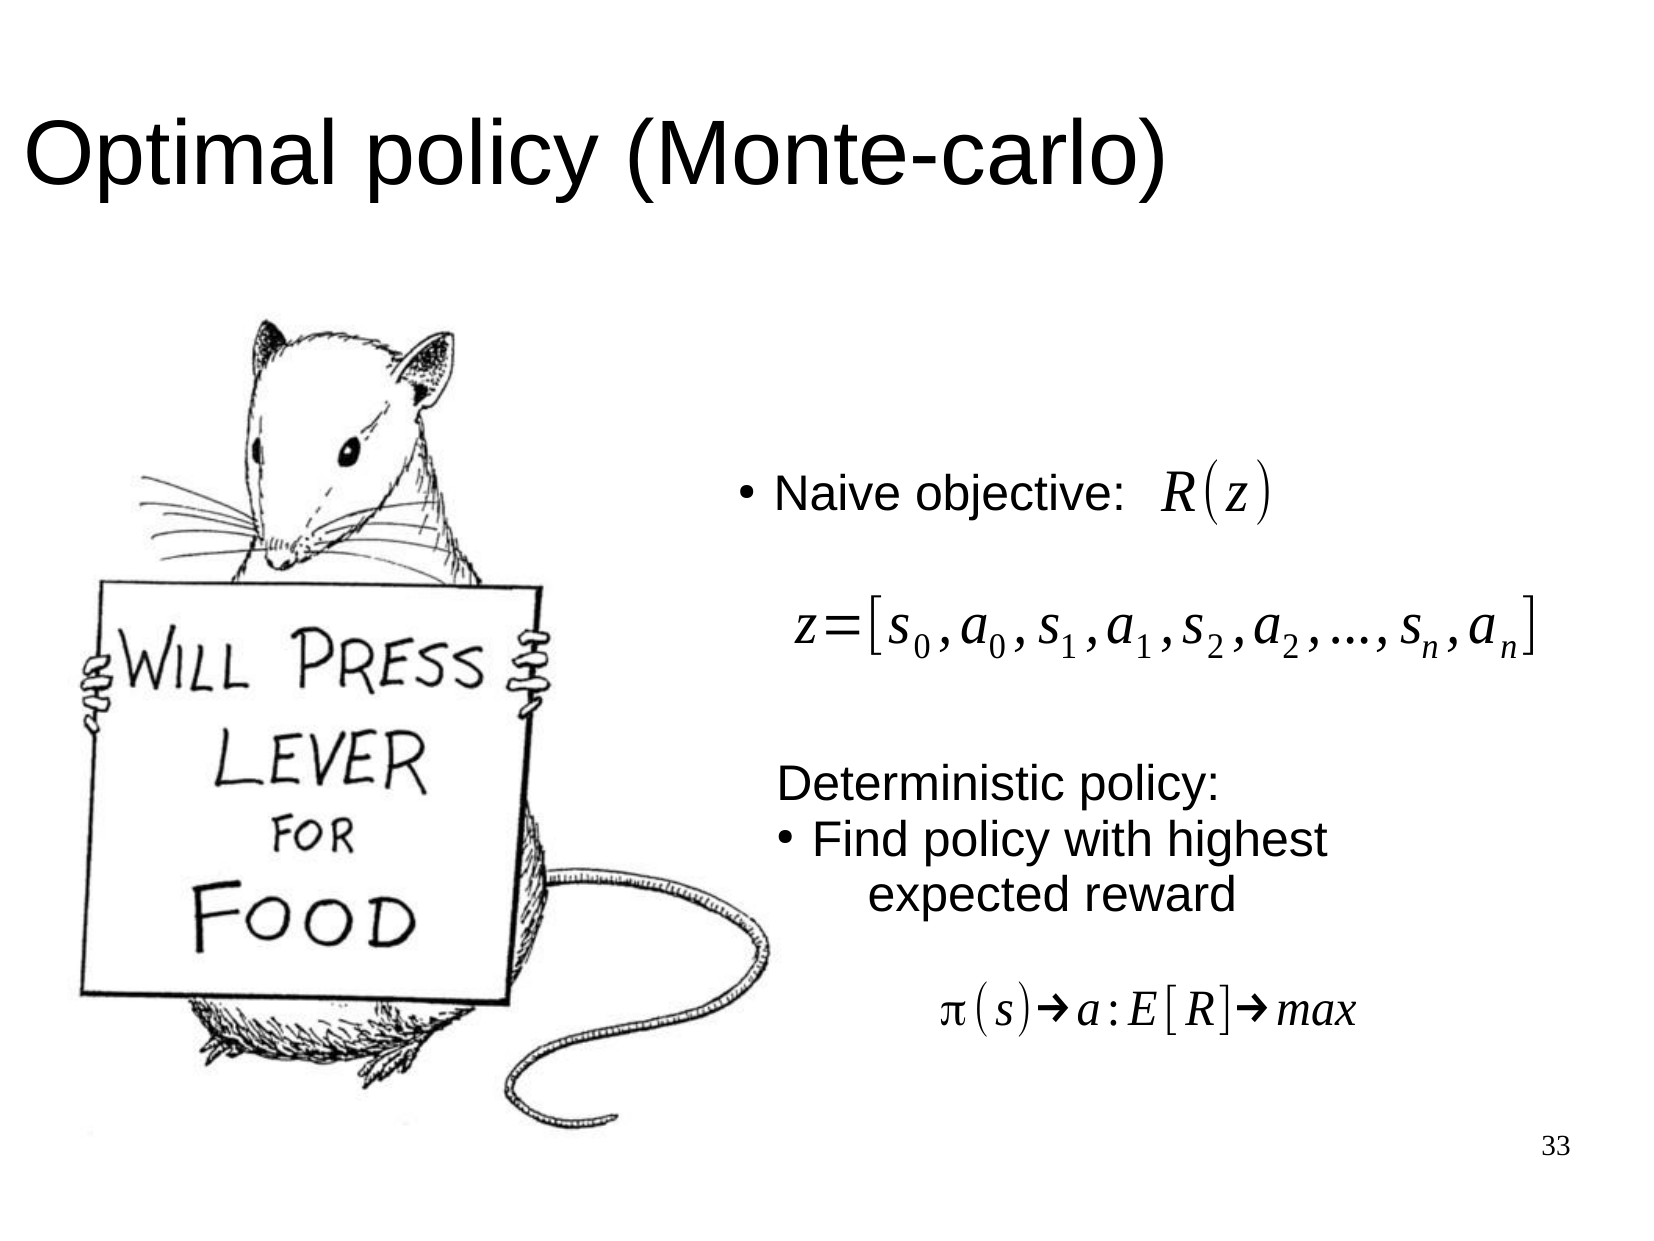

# Optimal policy (Monte-carlo)
Naive objective:
Deterministic policy:
Find policy with highest
 expected reward
33